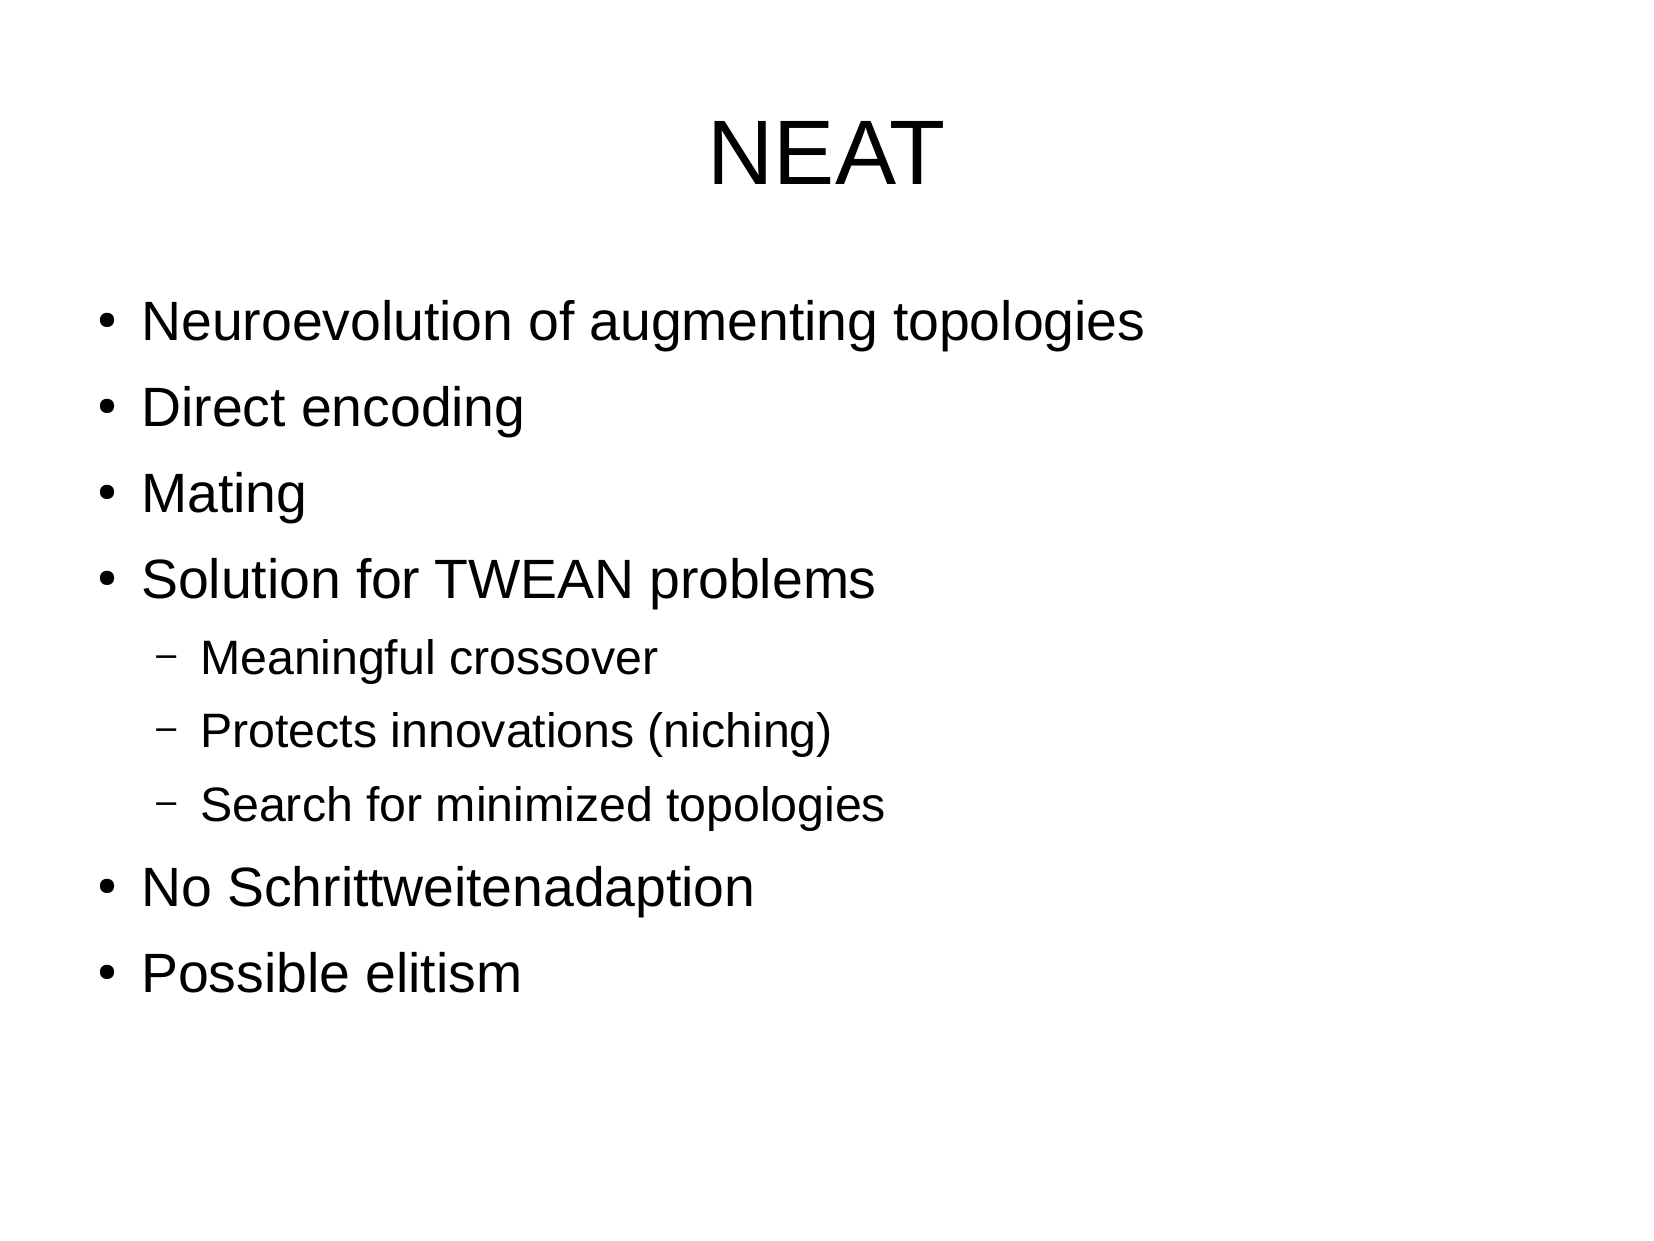

# NEAT
Neuroevolution of augmenting topologies
Direct encoding
Mating
Solution for TWEAN problems
Meaningful crossover
Protects innovations (niching)
Search for minimized topologies
No Schrittweitenadaption
Possible elitism